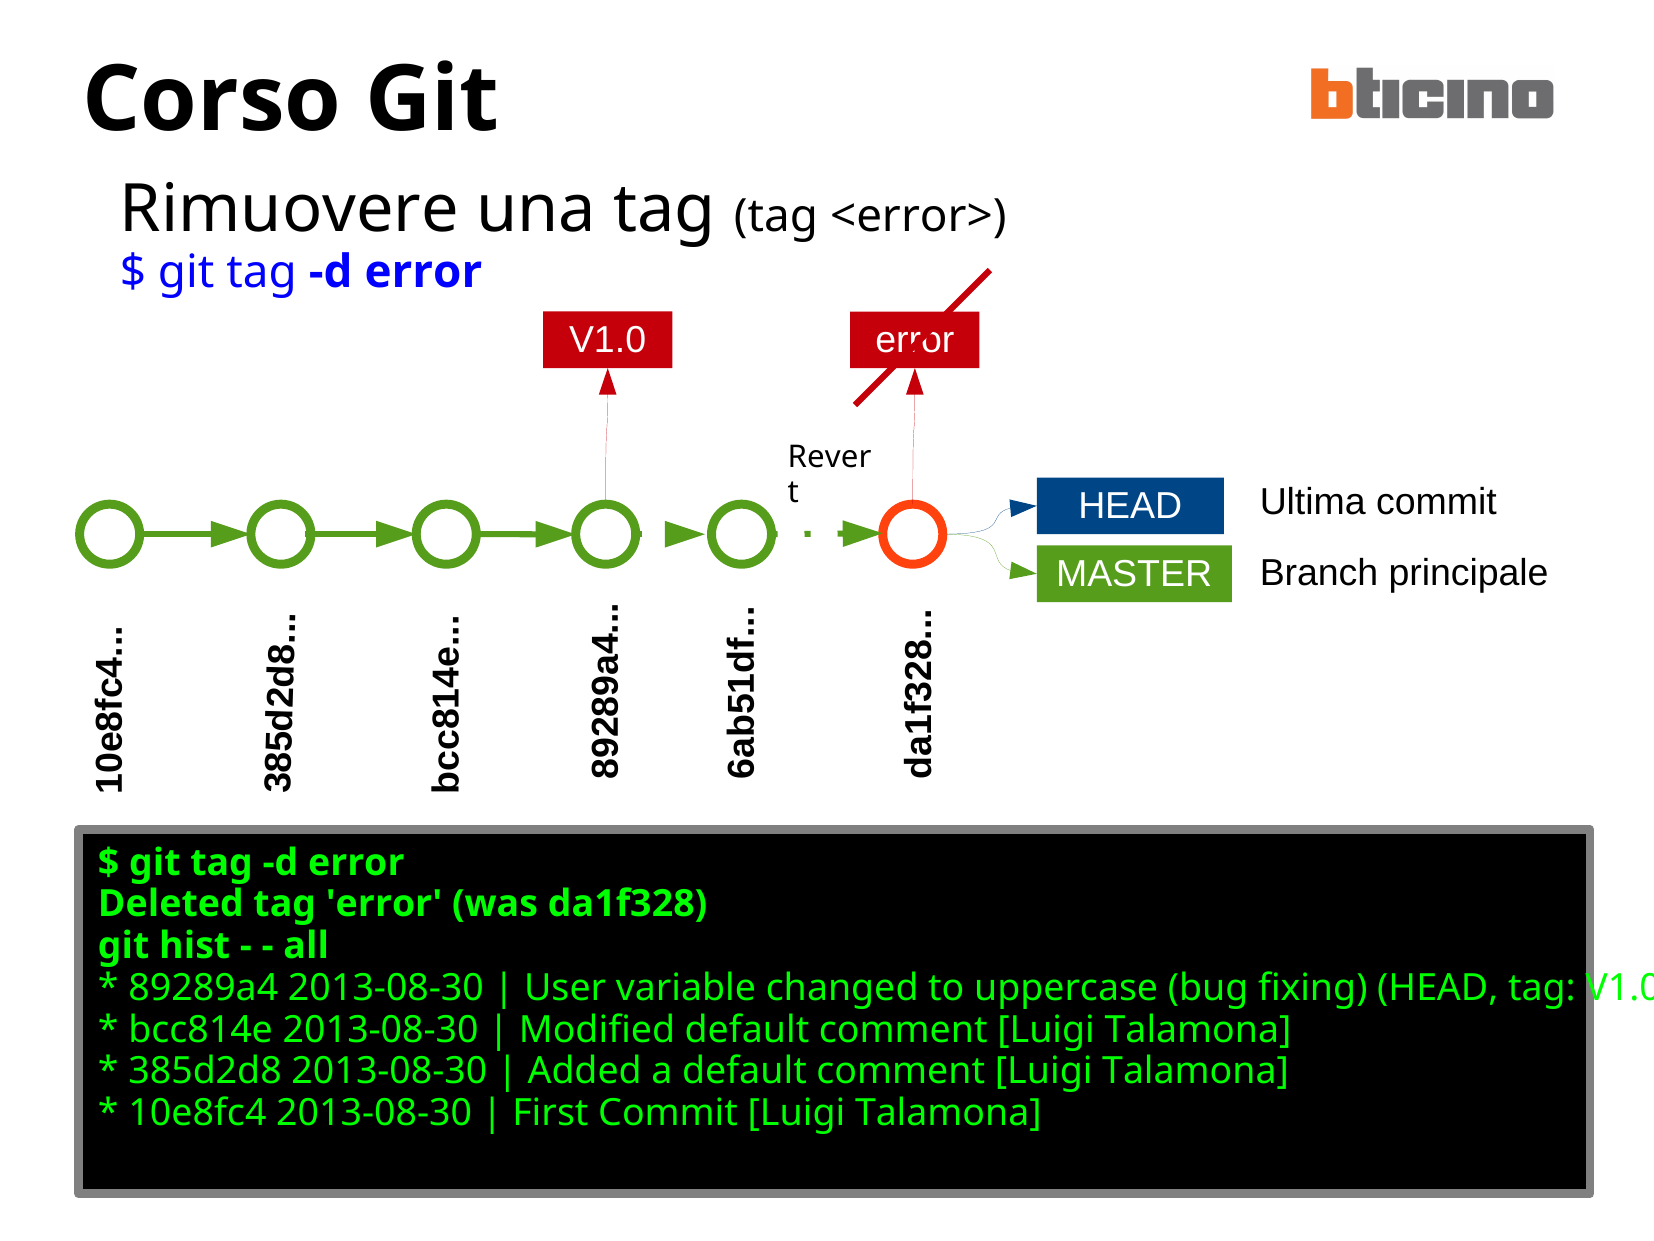

# Corso Git
Rimuovere una tag (tag <error>)
$ git tag -d error
V1.0
error
Revert
Ultima commit
HEAD
Branch principale
MASTER
89289a4...
6ab51df...
da1f328...
10e8fc4...
385d2d8...
bcc814e...
$ git tag -d error
Deleted tag 'error' (was da1f328)
git hist - - all
* 89289a4 2013-08-30 | User variable changed to uppercase (bug fixing) (HEAD, tag: V1.0, master) ...
* bcc814e 2013-08-30 | Modified default comment [Luigi Talamona]
* 385d2d8 2013-08-30 | Added a default comment [Luigi Talamona]
* 10e8fc4 2013-08-30 | First Commit [Luigi Talamona]